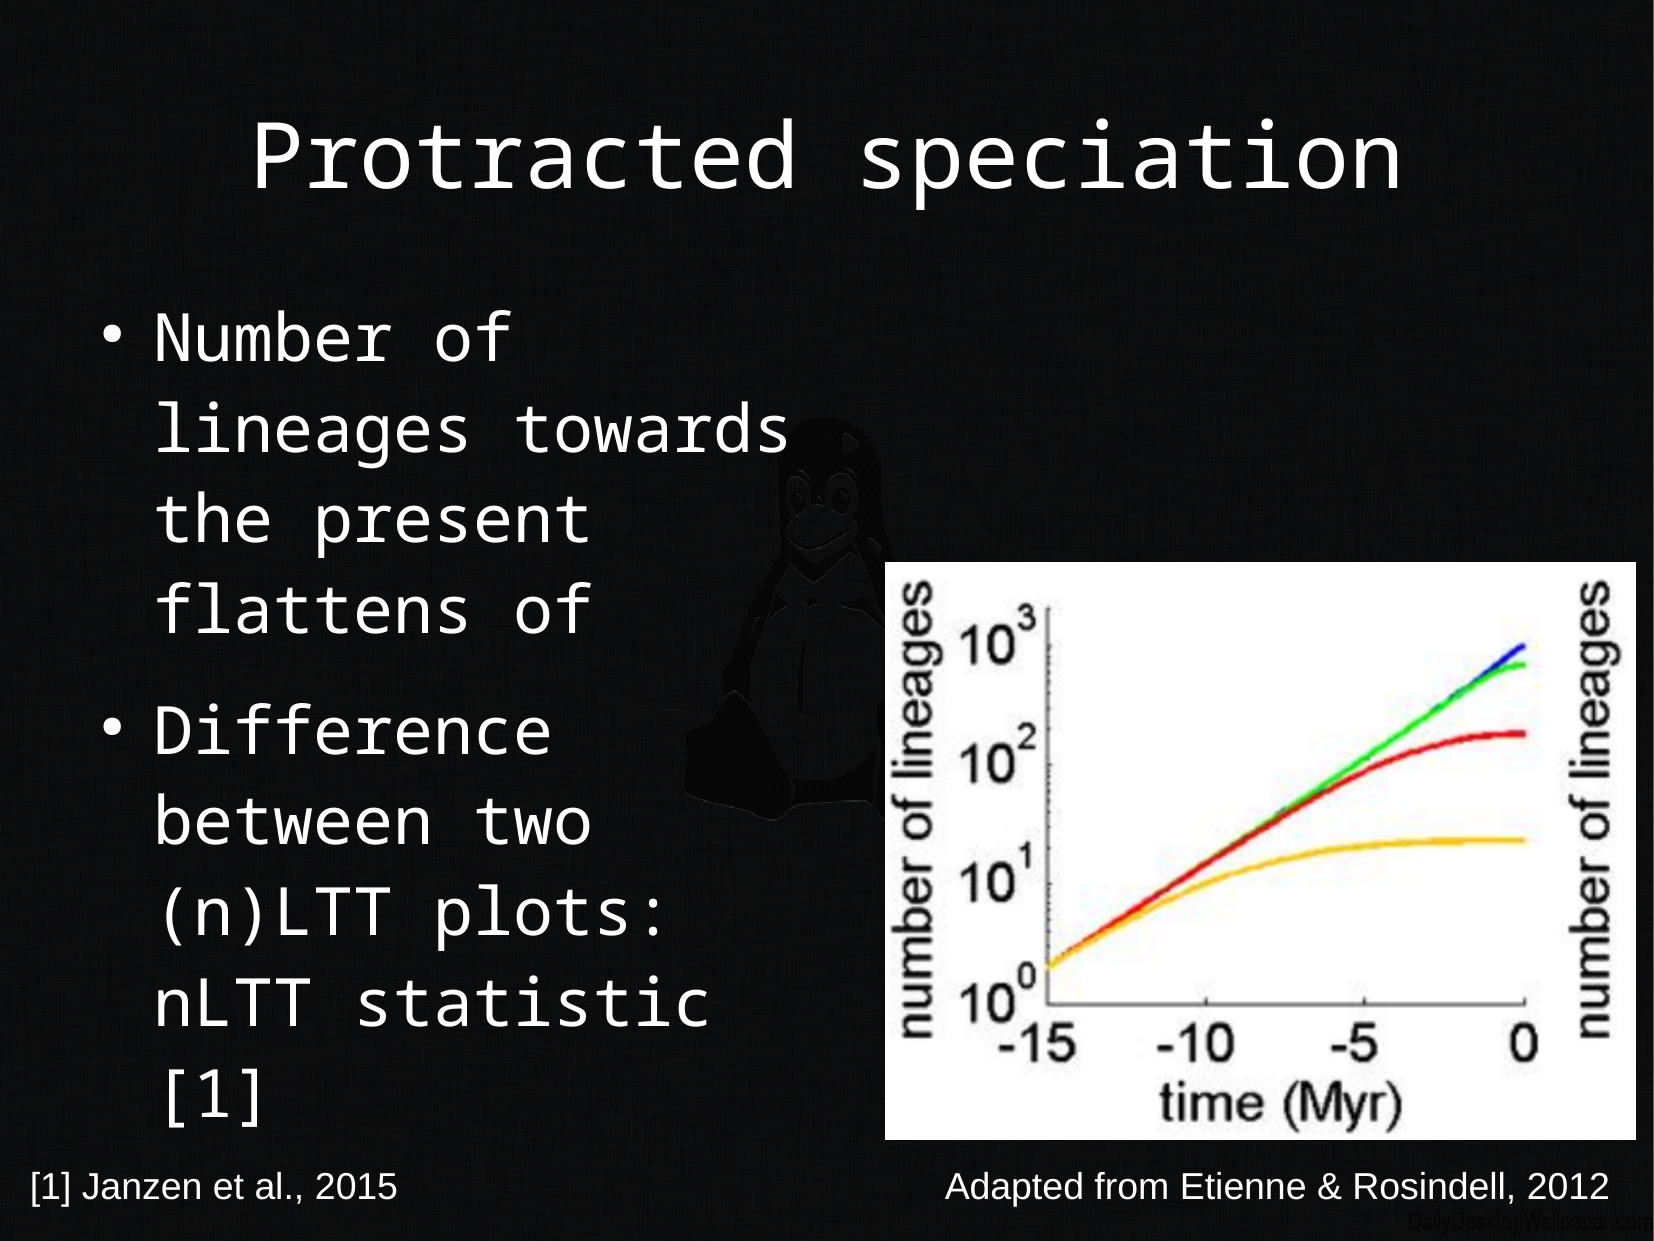

# Protracted speciation
Number of lineages towards the present flattens of
Difference between two (n)LTT plots: nLTT statistic [1]
[1] Janzen et al., 2015
Adapted from Etienne & Rosindell, 2012